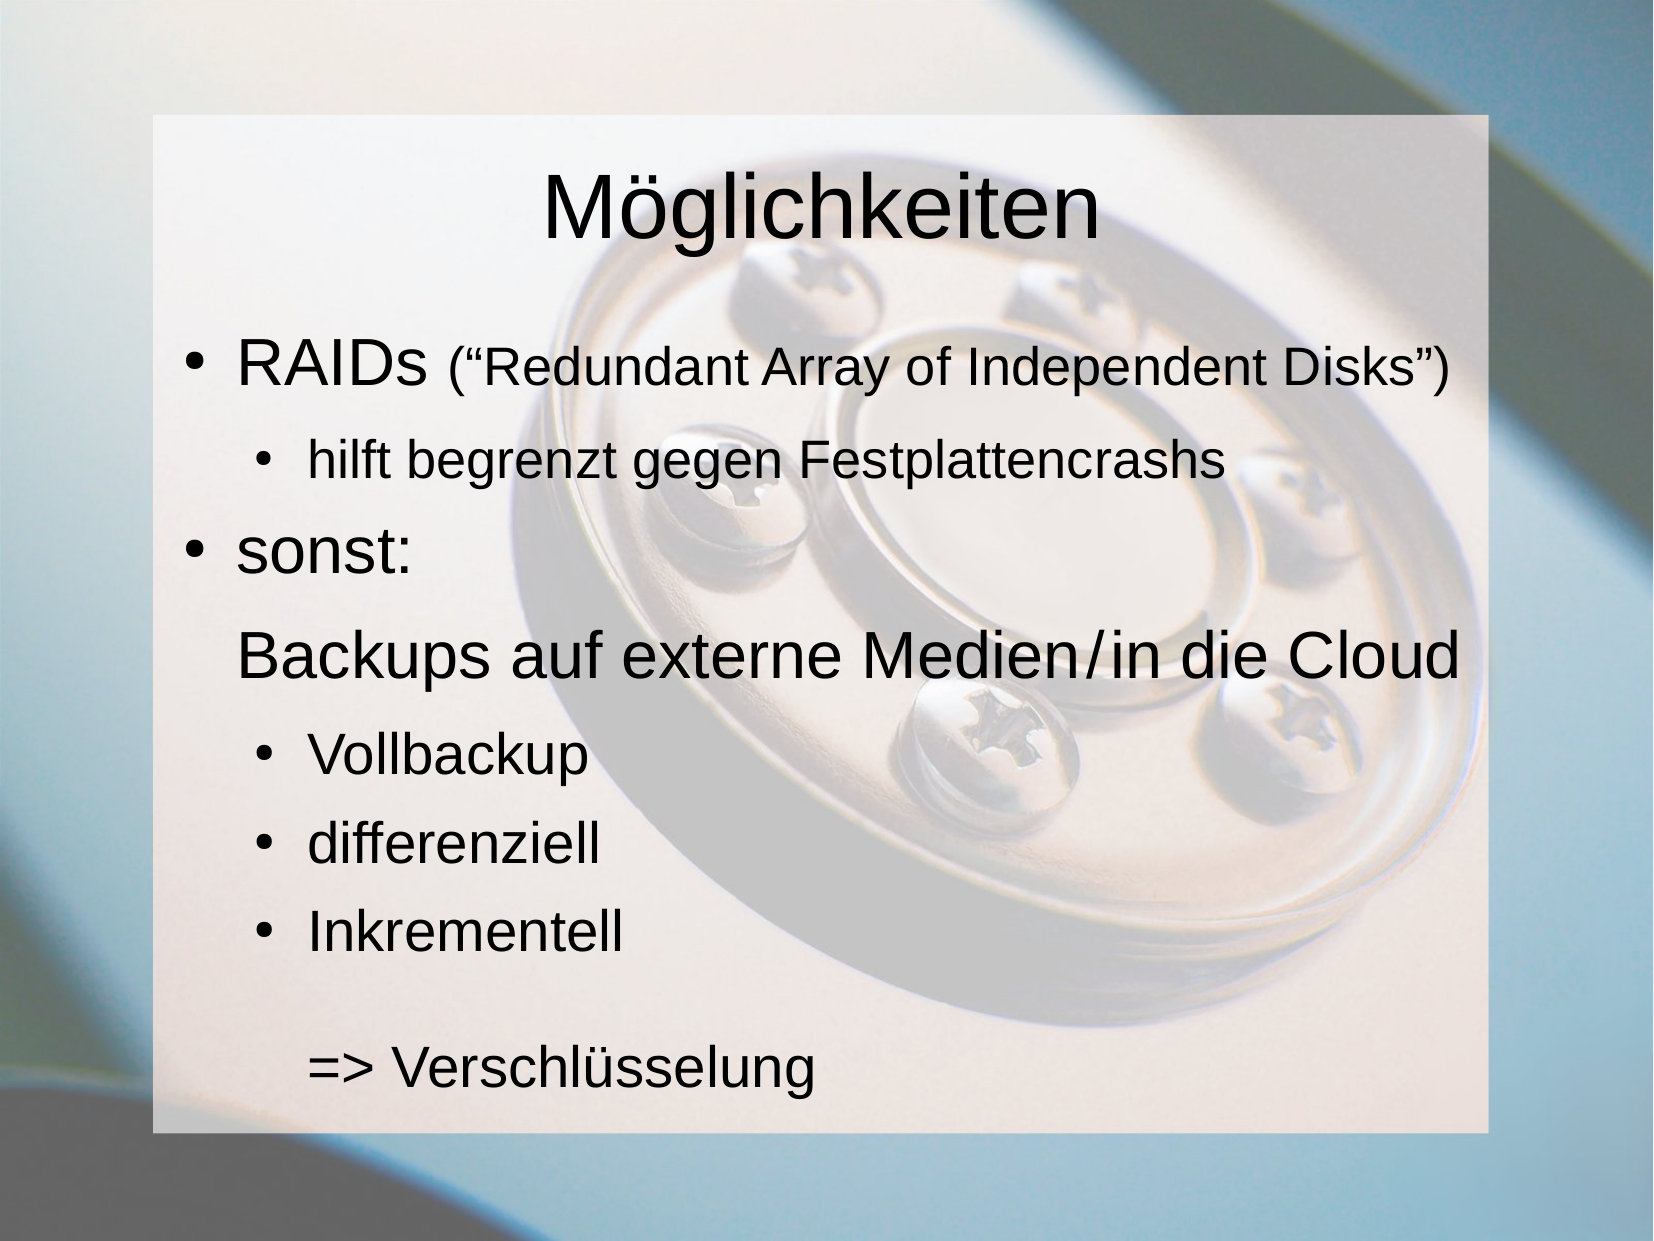

# Möglichkeiten
RAIDs (“Redundant Array of Independent Disks”)
hilft begrenzt gegen Festplattencrashs
sonst:
Backups auf externe Medien / in die Cloud
Vollbackup
differenziell
Inkrementell
=> Verschlüsselung